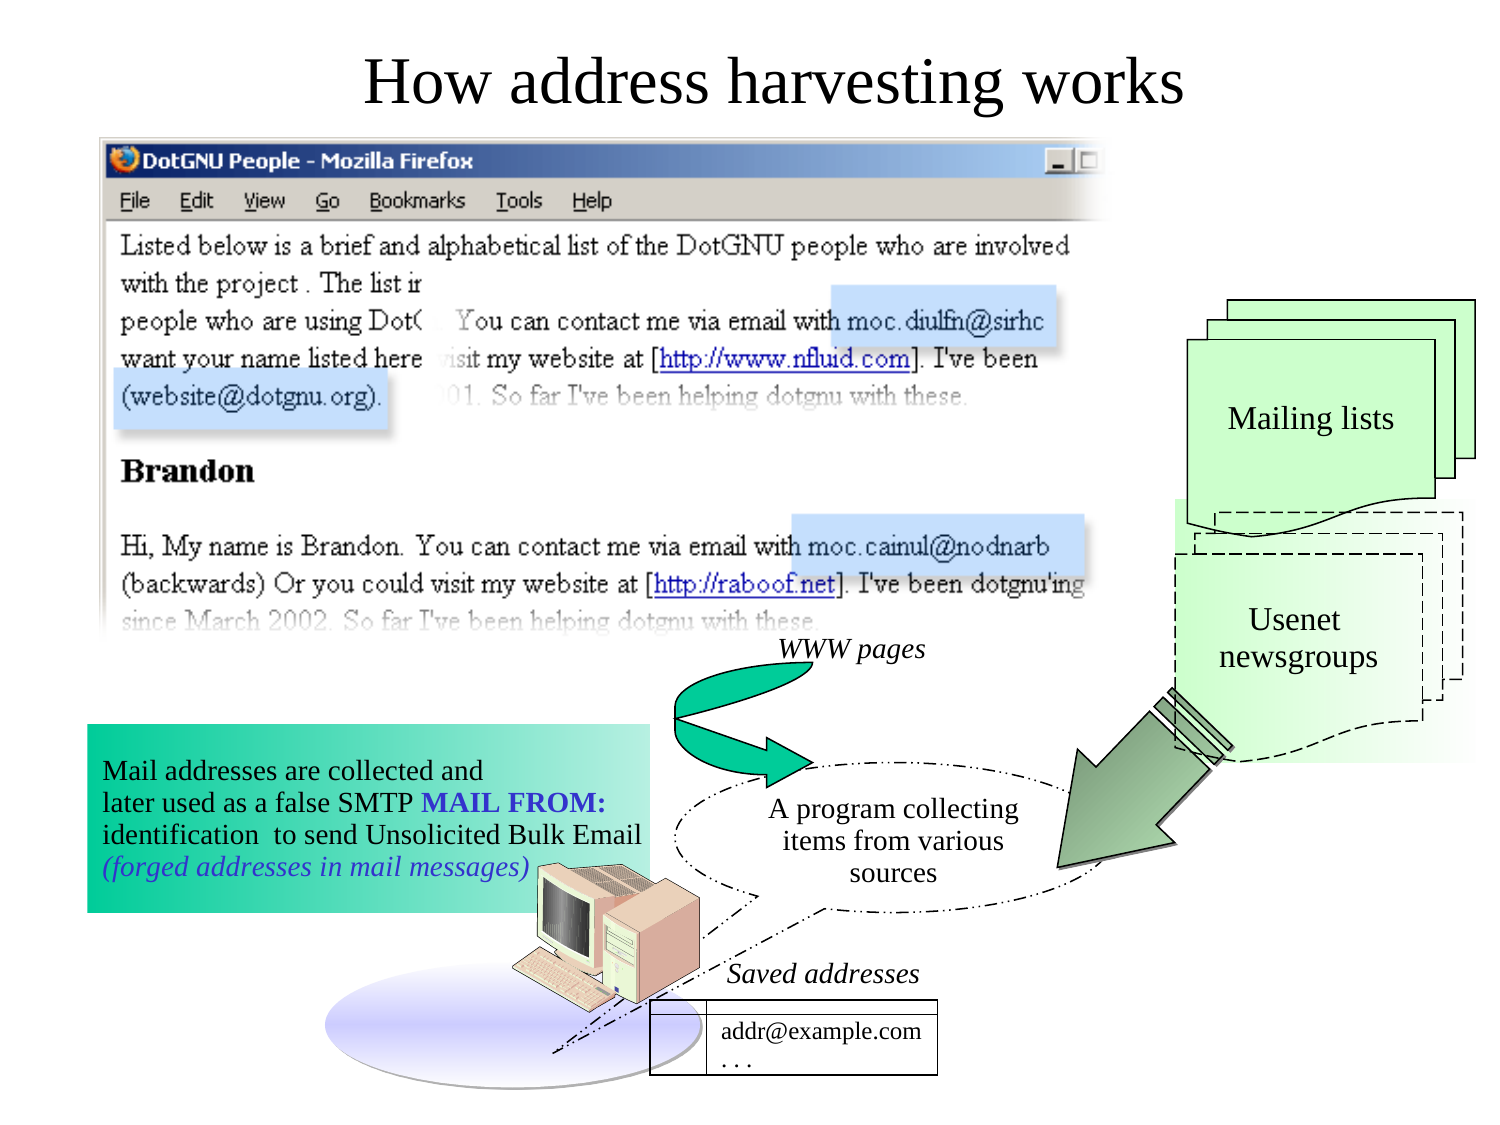

# How address harvesting works
Mailing lists
Usenet
newsgroups
WWW pages
Mail addresses are collected and
later used as a false SMTP MAIL FROM:
identification to send Unsolicited Bulk Email
(forged addresses in mail messages)
A program collecting items from various sources
Saved addresses
addr@example.com
. . .